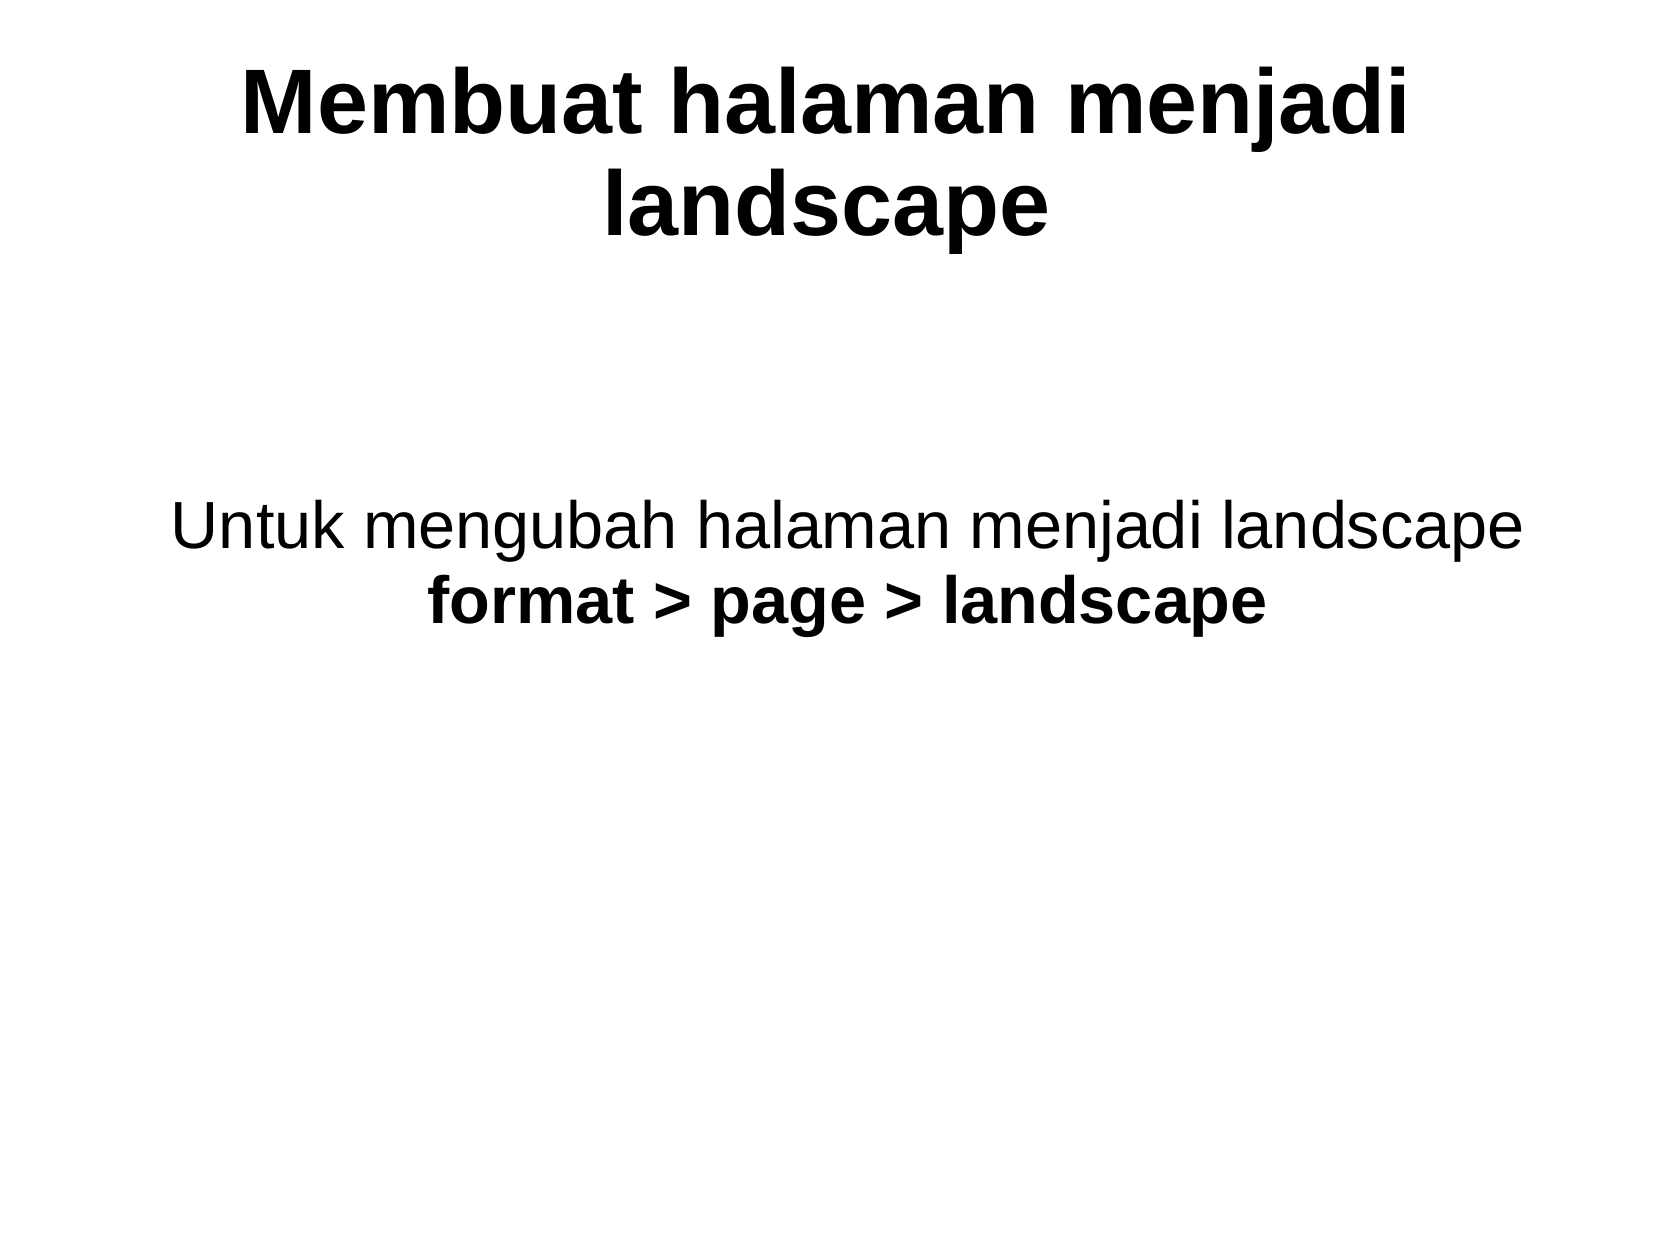

# Membuat halaman menjadi landscape
Untuk mengubah halaman menjadi landscape format > page > landscape